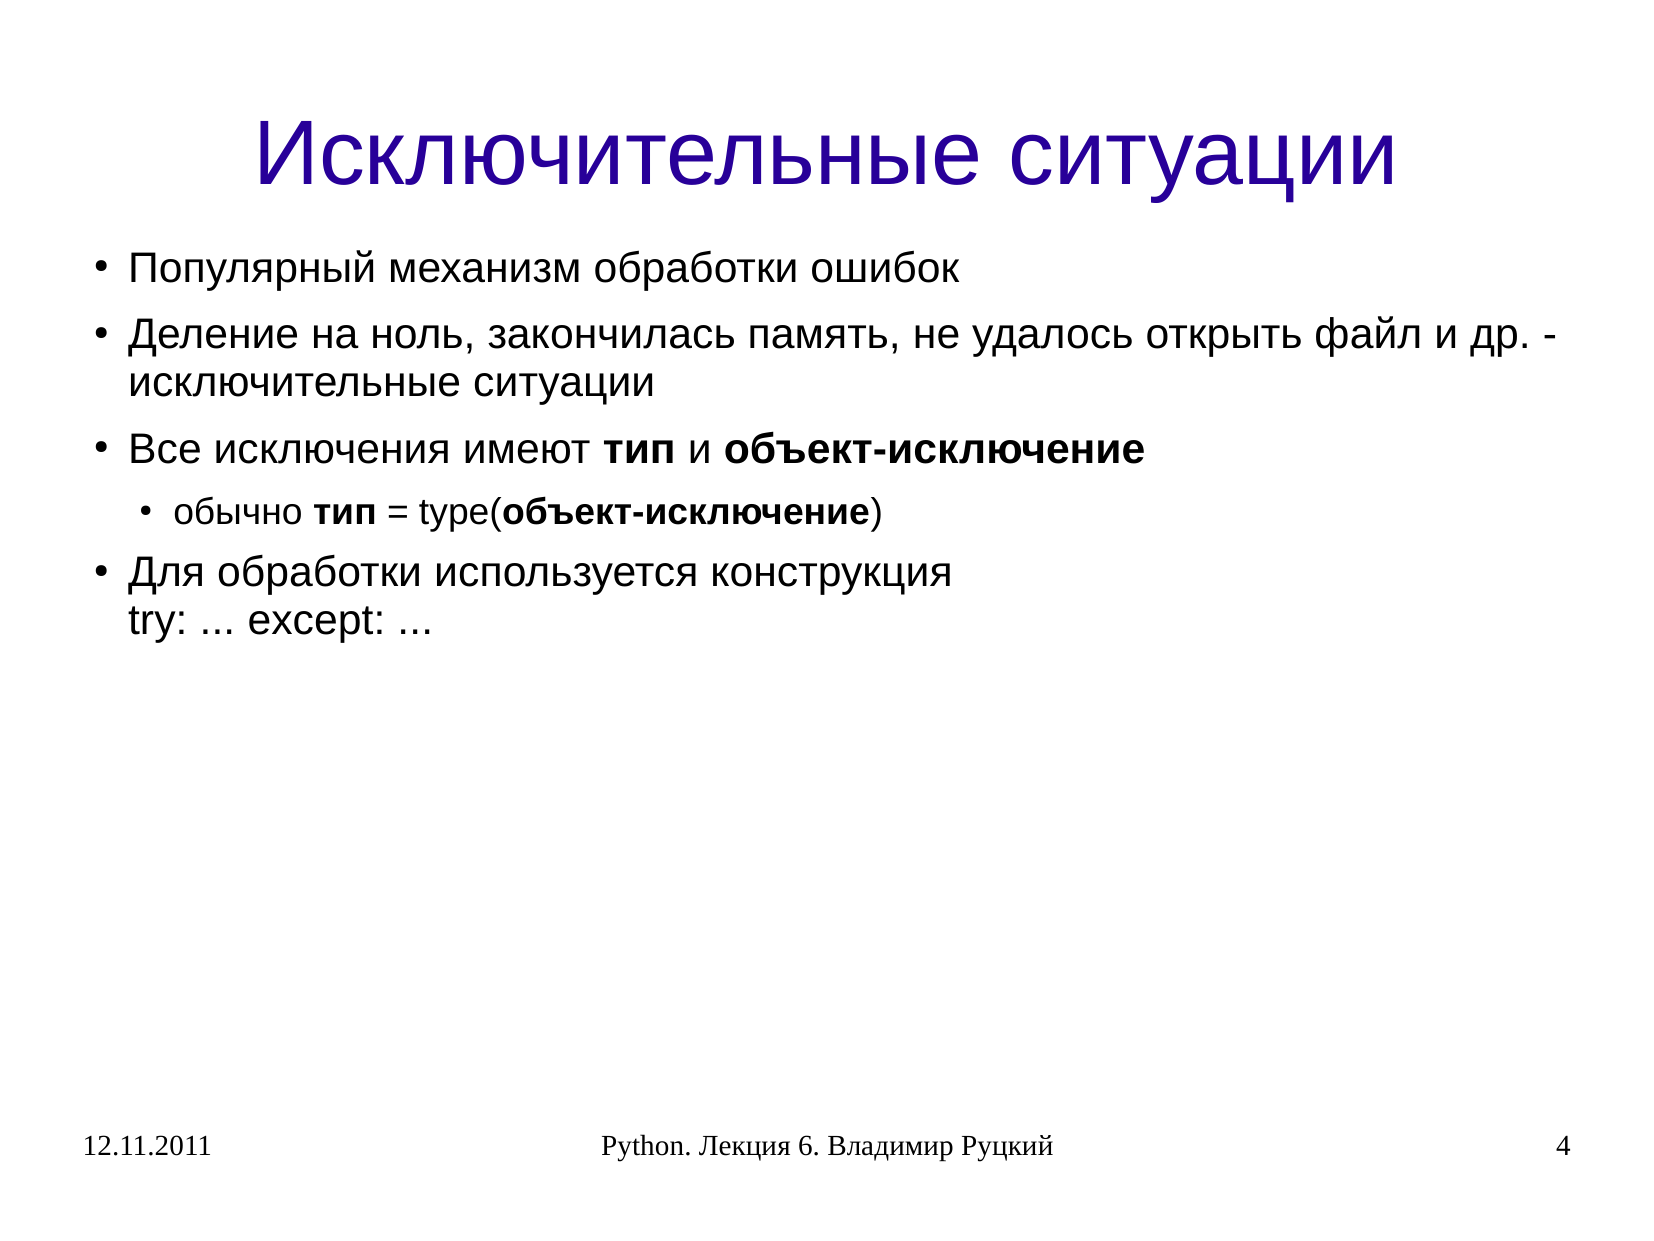

# Исключительные ситуации
Популярный механизм обработки ошибок
Деление на ноль, закончилась память, не удалось открыть файл и др. - исключительные ситуации
Все исключения имеют тип и объект-исключение
обычно тип = type(объект-исключение)
Для обработки используется конструкция
try: ... except: ...
12.11.2011
Python. Лекция 6. Владимир Руцкий
4